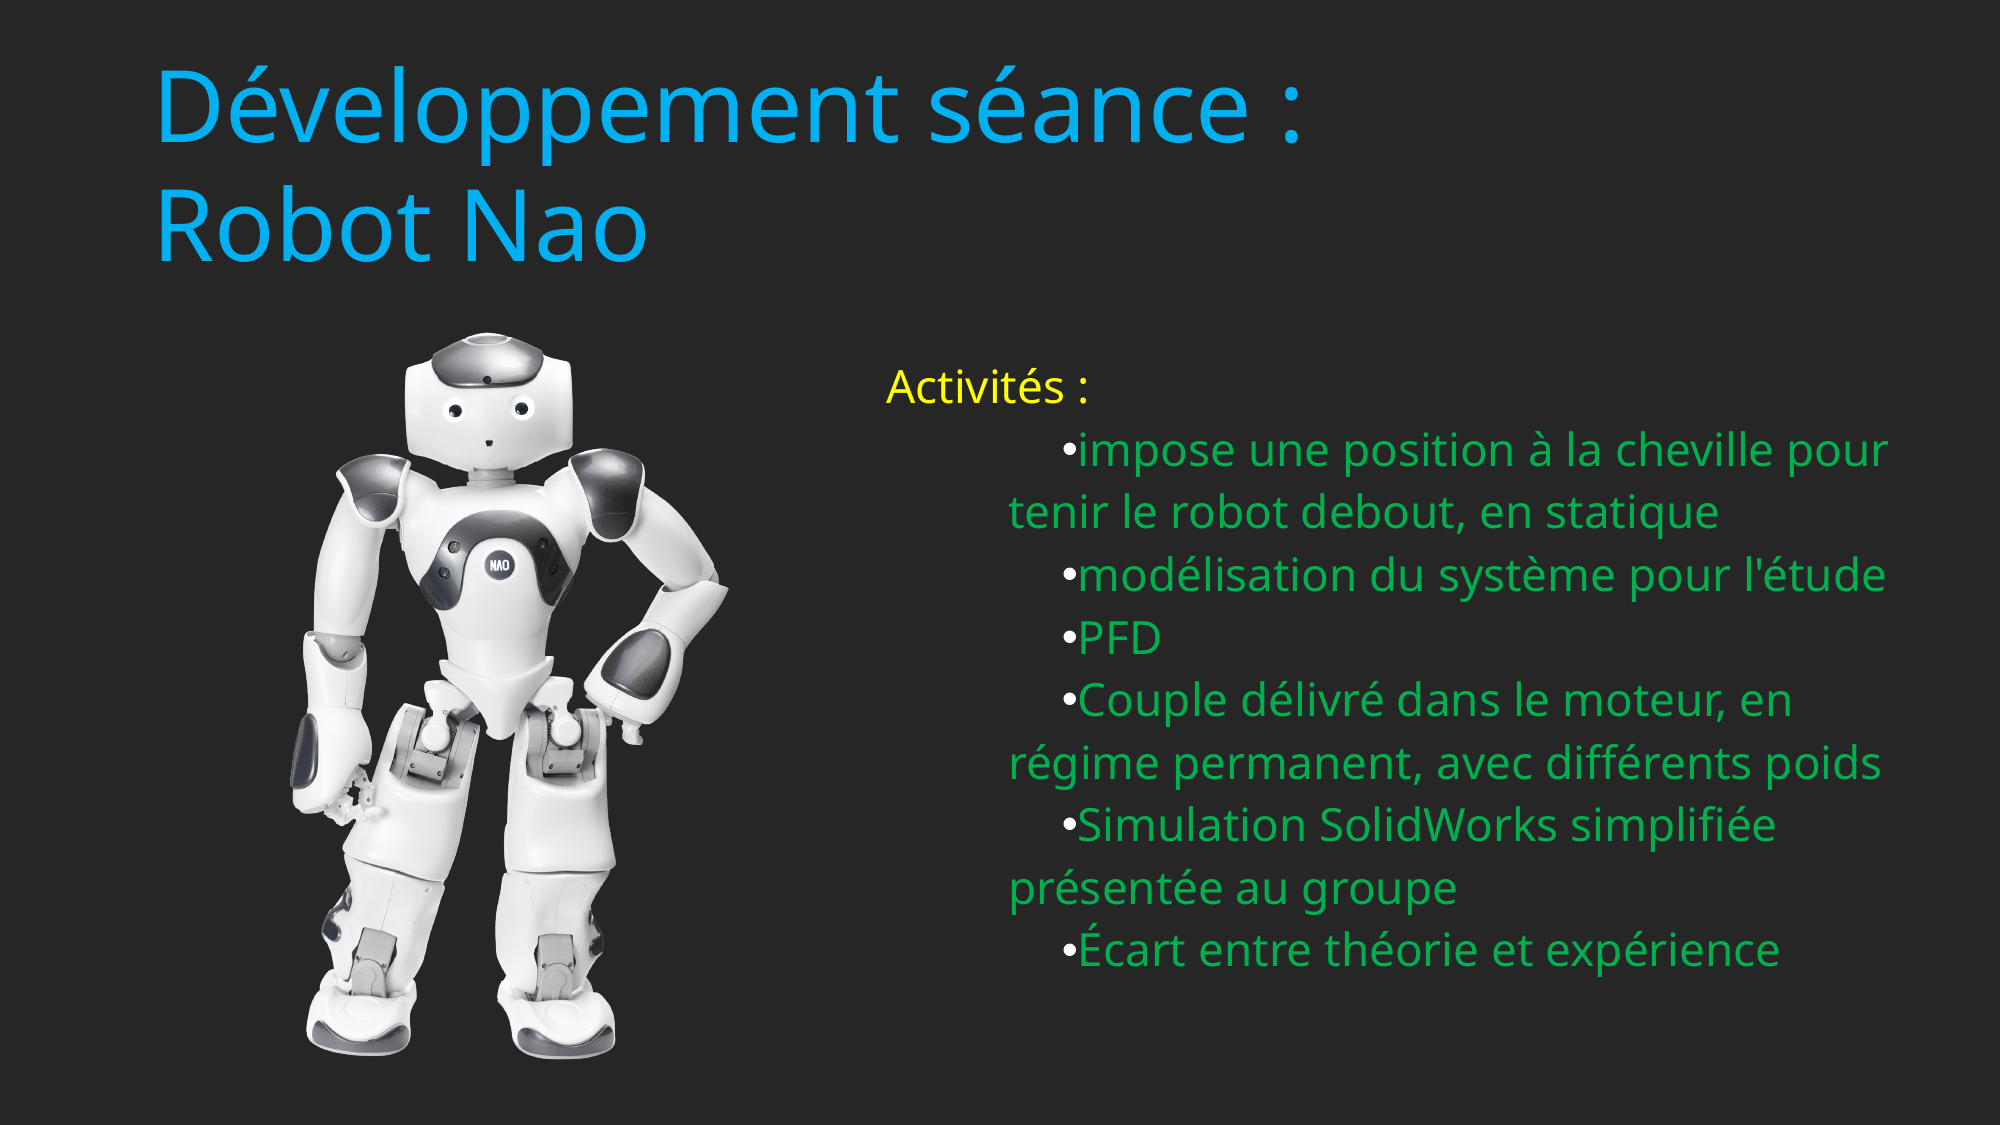

Développement séance :
Robot Nao
Activités :
impose une position à la cheville pour tenir le robot debout, en statique
modélisation du système pour l'étude
PFD
Couple délivré dans le moteur, en régime permanent, avec différents poids
Simulation SolidWorks simplifiée présentée au groupe
Écart entre théorie et expérience